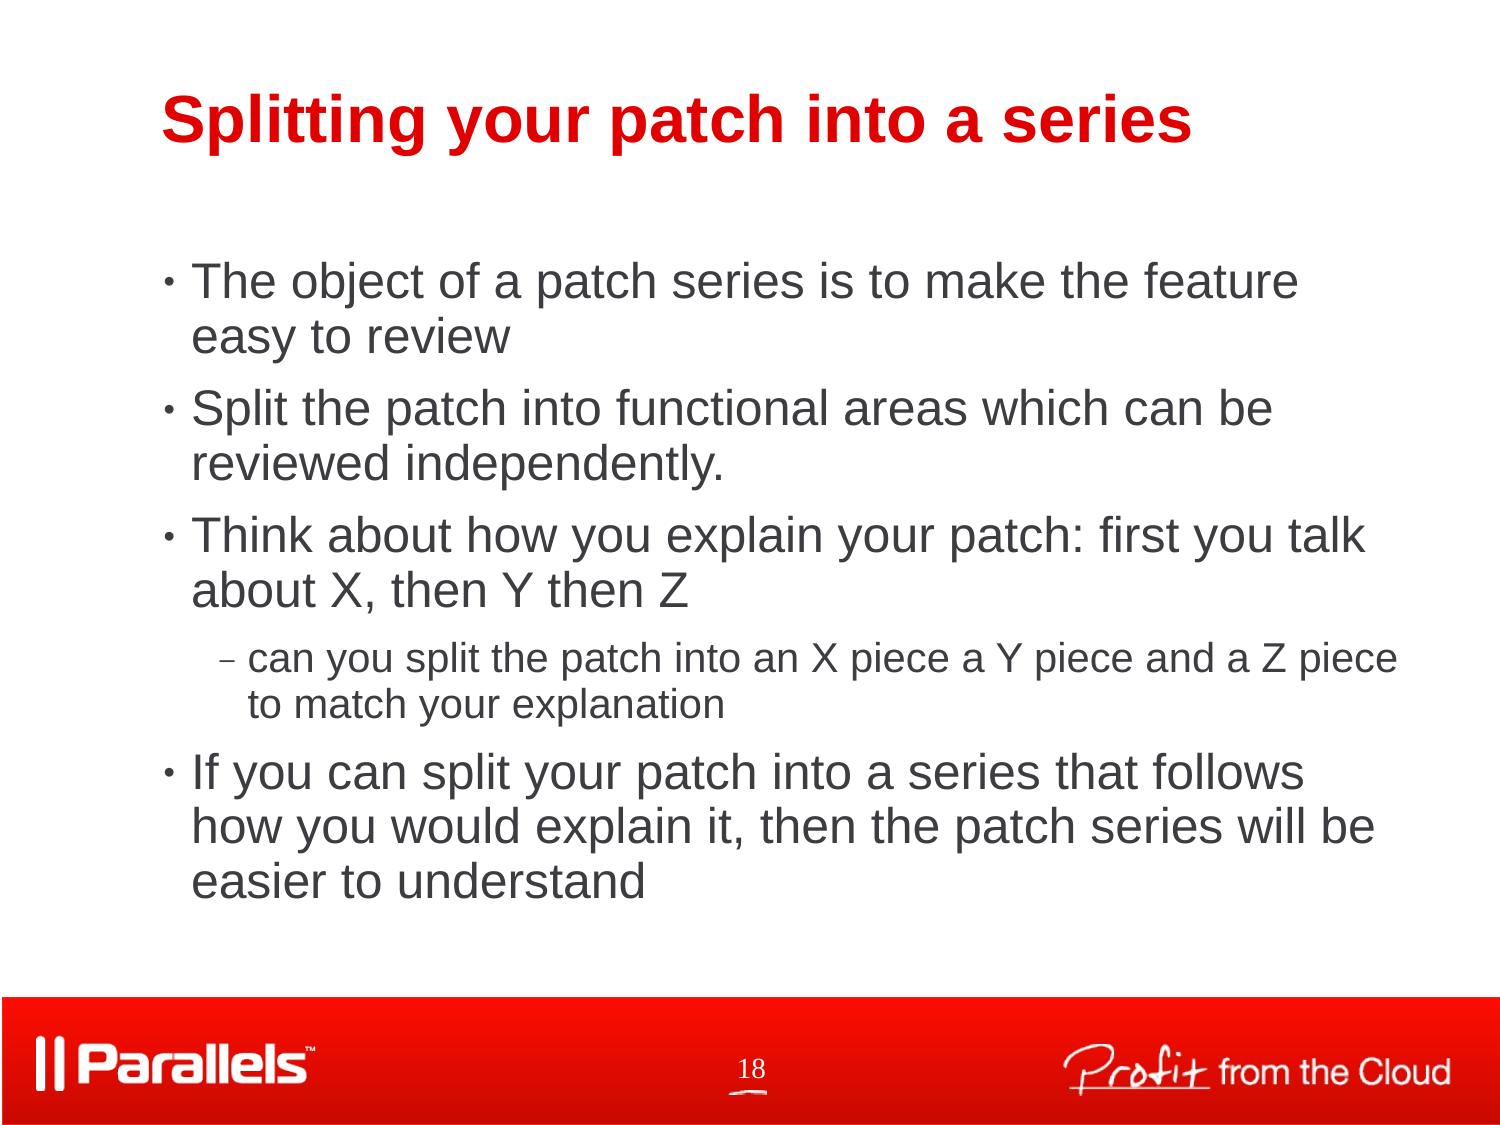

# Splitting your patch into a series
The object of a patch series is to make the feature easy to review
Split the patch into functional areas which can be reviewed independently.
Think about how you explain your patch: first you talk about X, then Y then Z
can you split the patch into an X piece a Y piece and a Z piece to match your explanation
If you can split your patch into a series that follows how you would explain it, then the patch series will be easier to understand